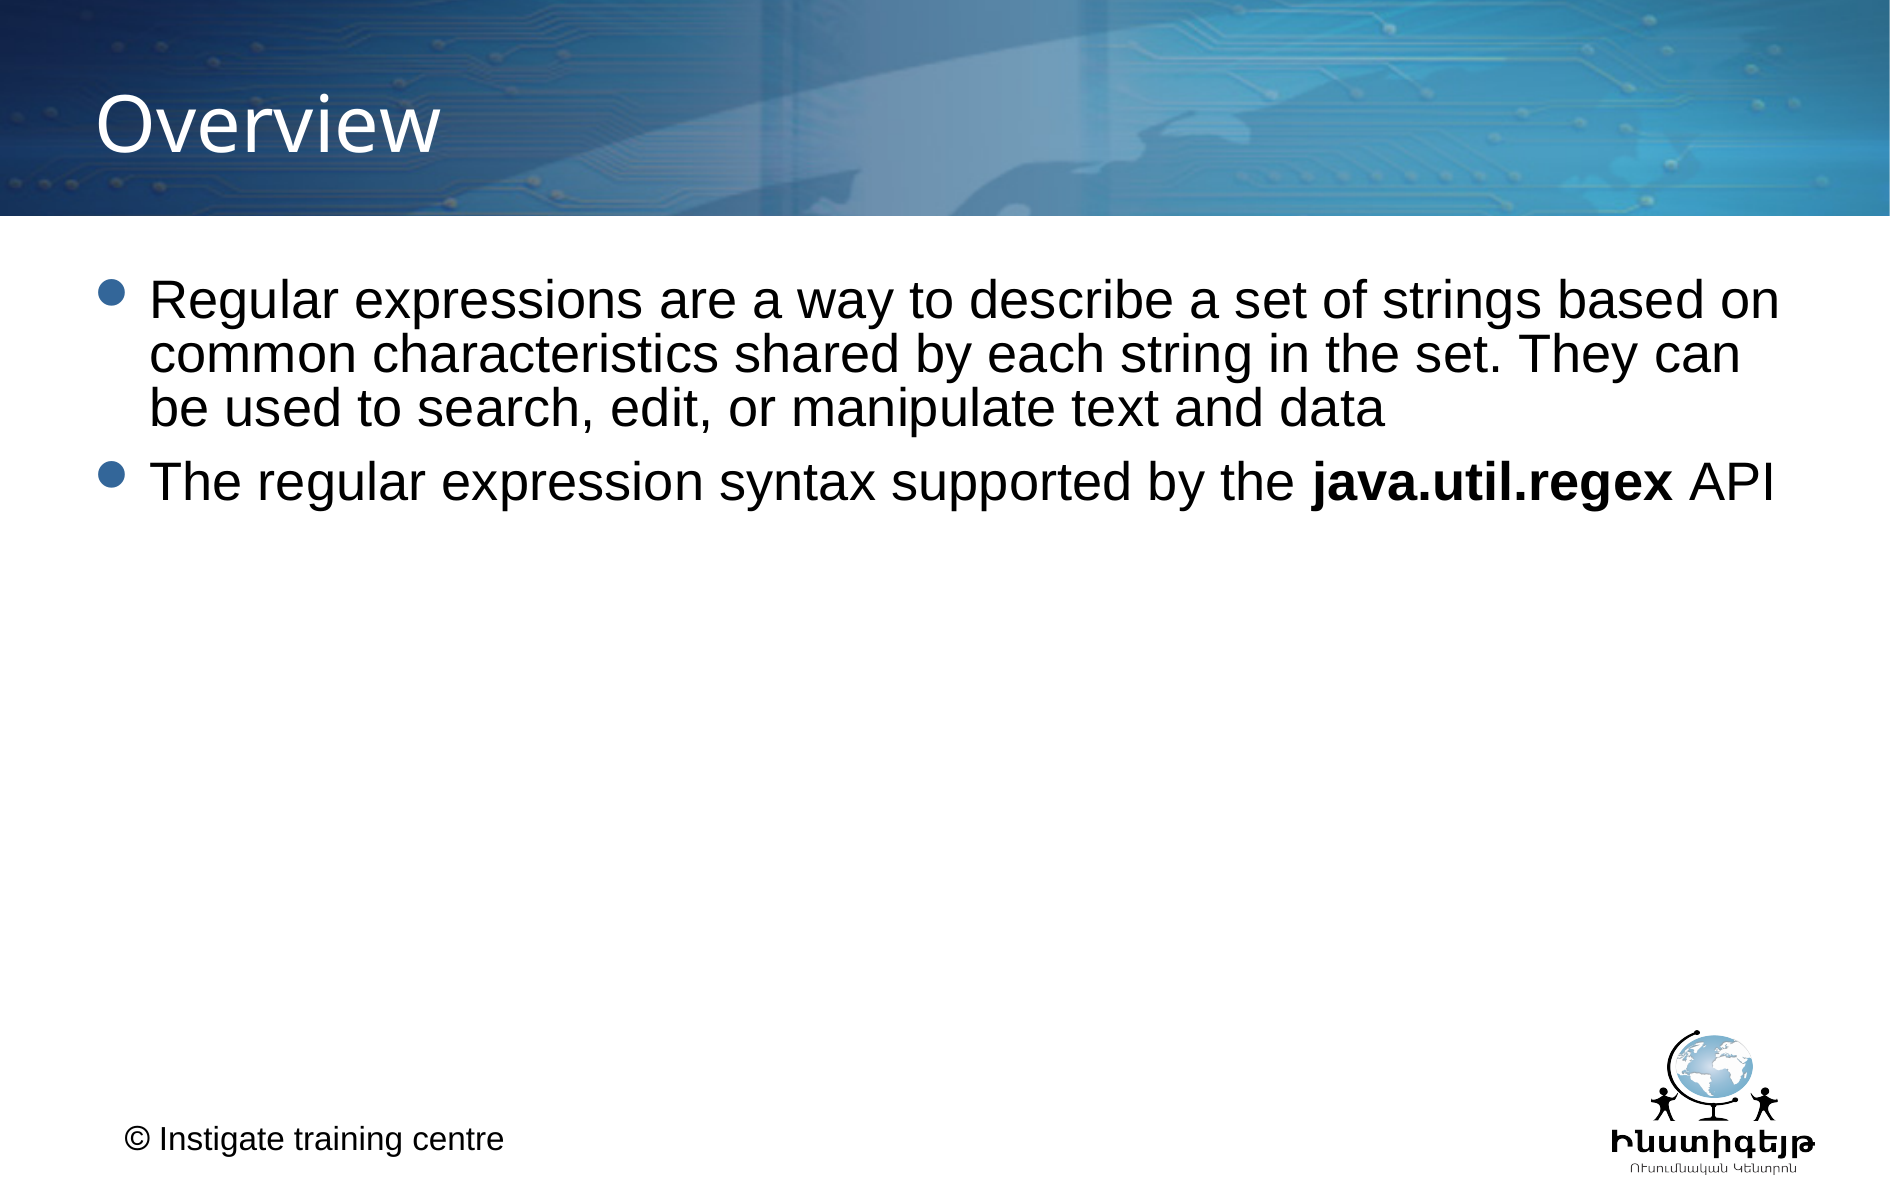

# Overview
Regular expressions are a way to describe a set of strings based on common characteristics shared by each string in the set. They can be used to search, edit, or manipulate text and data
The regular expression syntax supported by the java.util.regex API